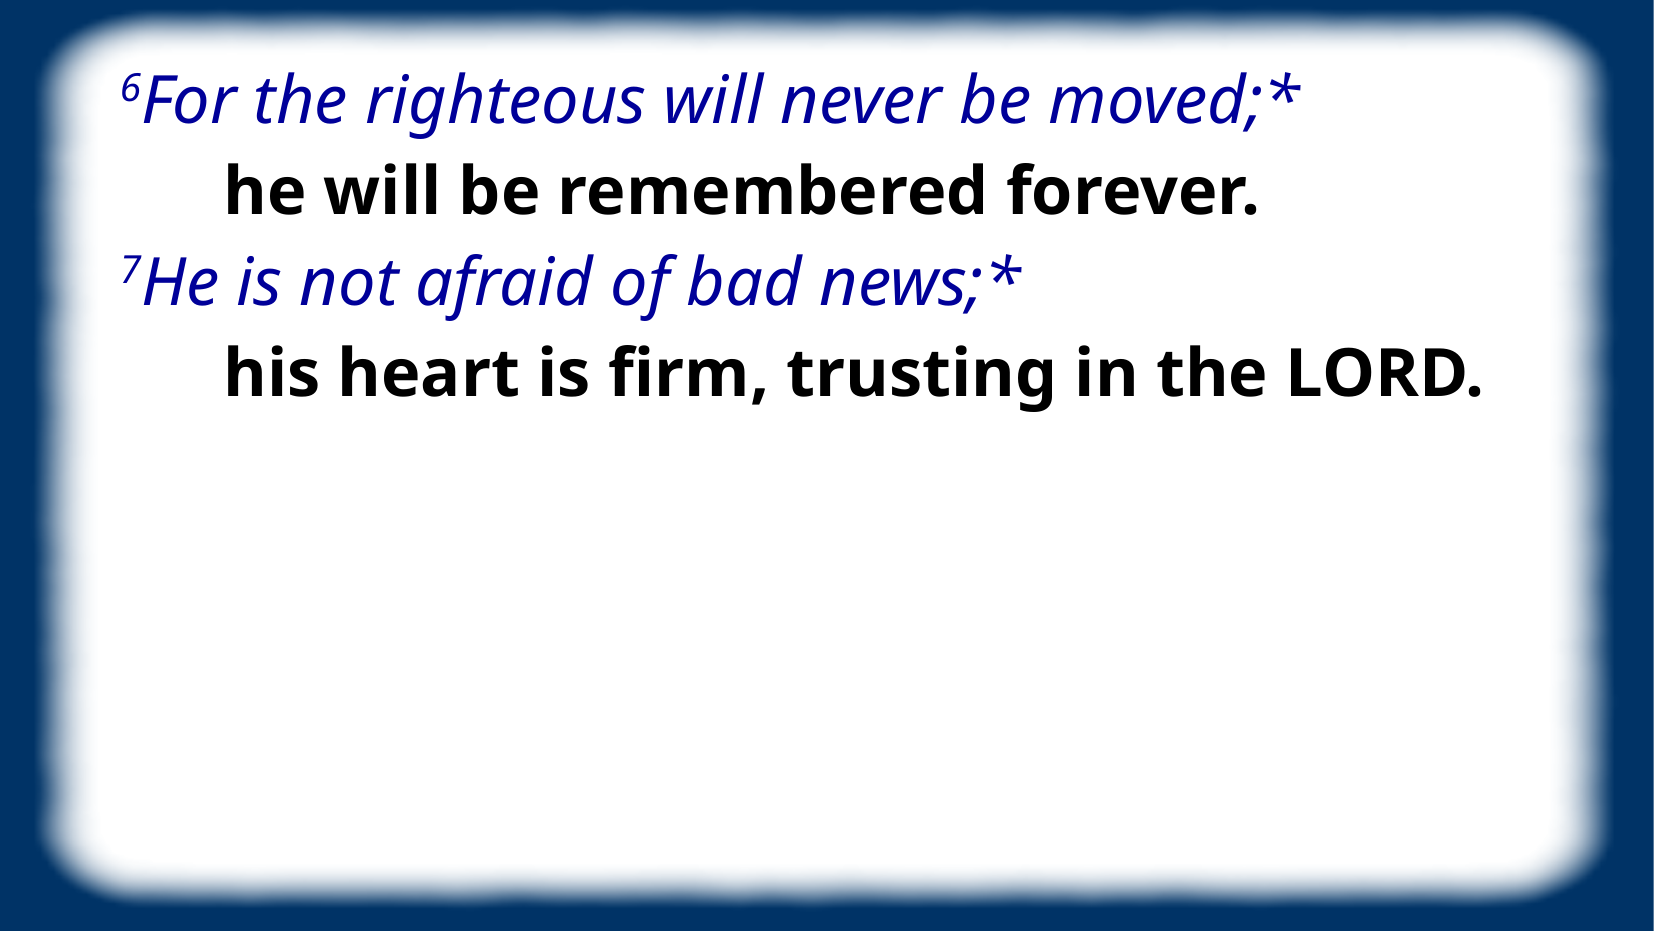

6For the righteous will never be moved;*
 he will be remembered forever.
7He is not afraid of bad news;*
 his heart is firm, trusting in the LORD.